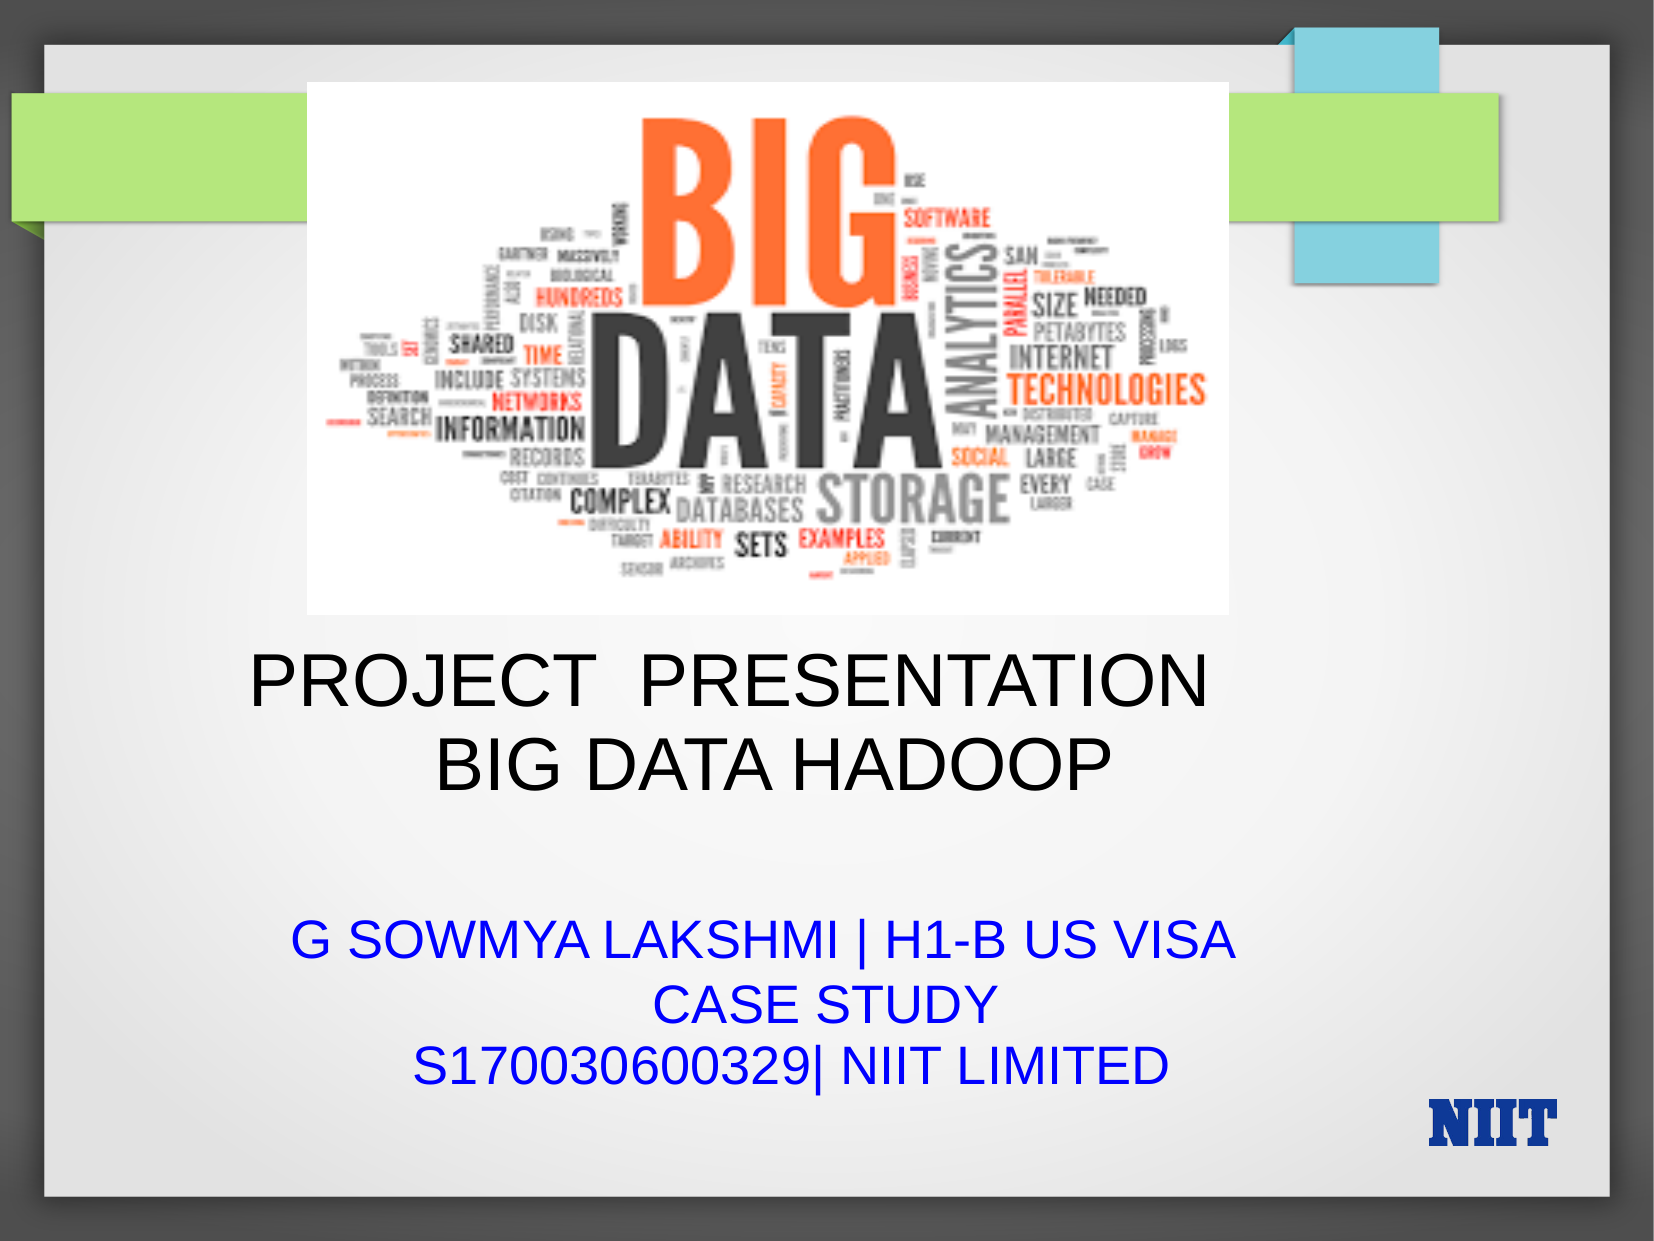

# PROJECT PRESENTATION BIG DATA HADOOP G SOWMYA LAKSHMI | H1-B US VISA CASE STUDY S170030600329| NIIT LIMITED